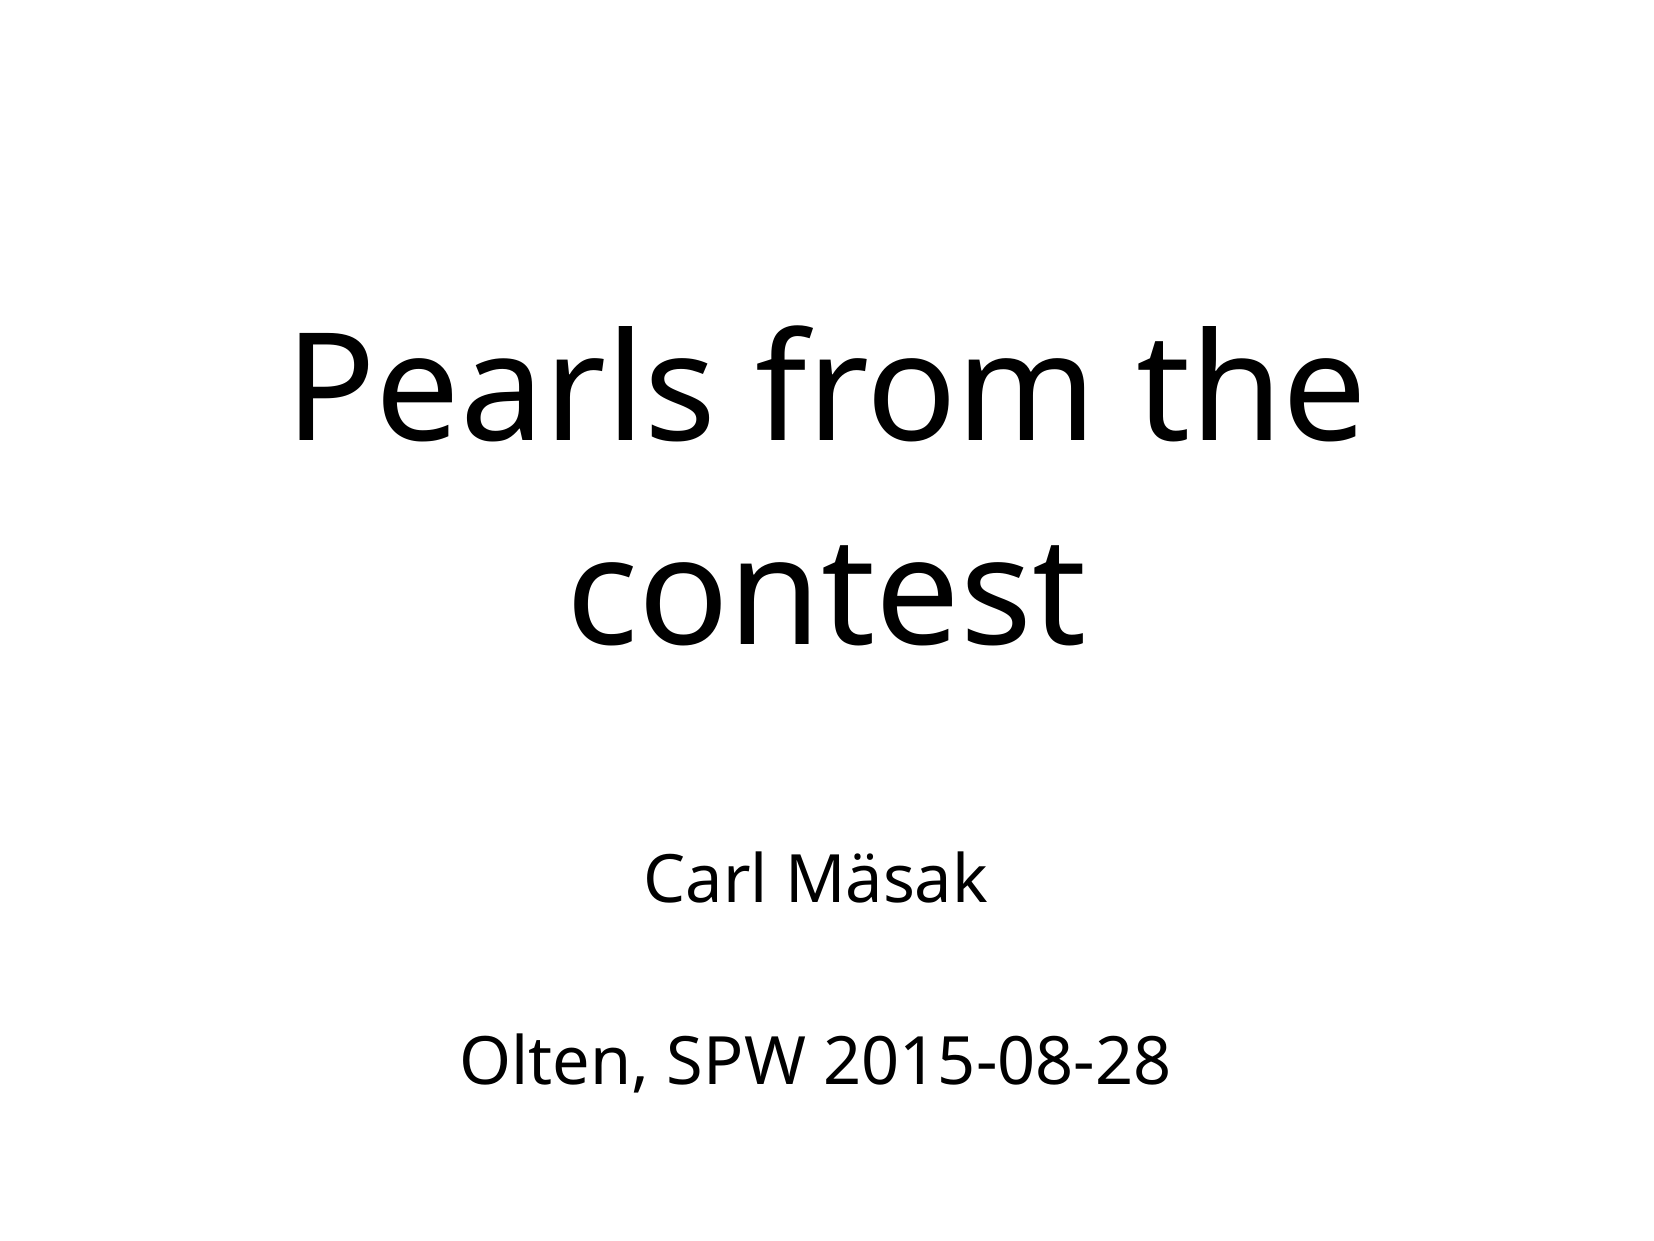

# Pearls from the contest
Carl Mäsak
Olten, SPW 2015-08-28